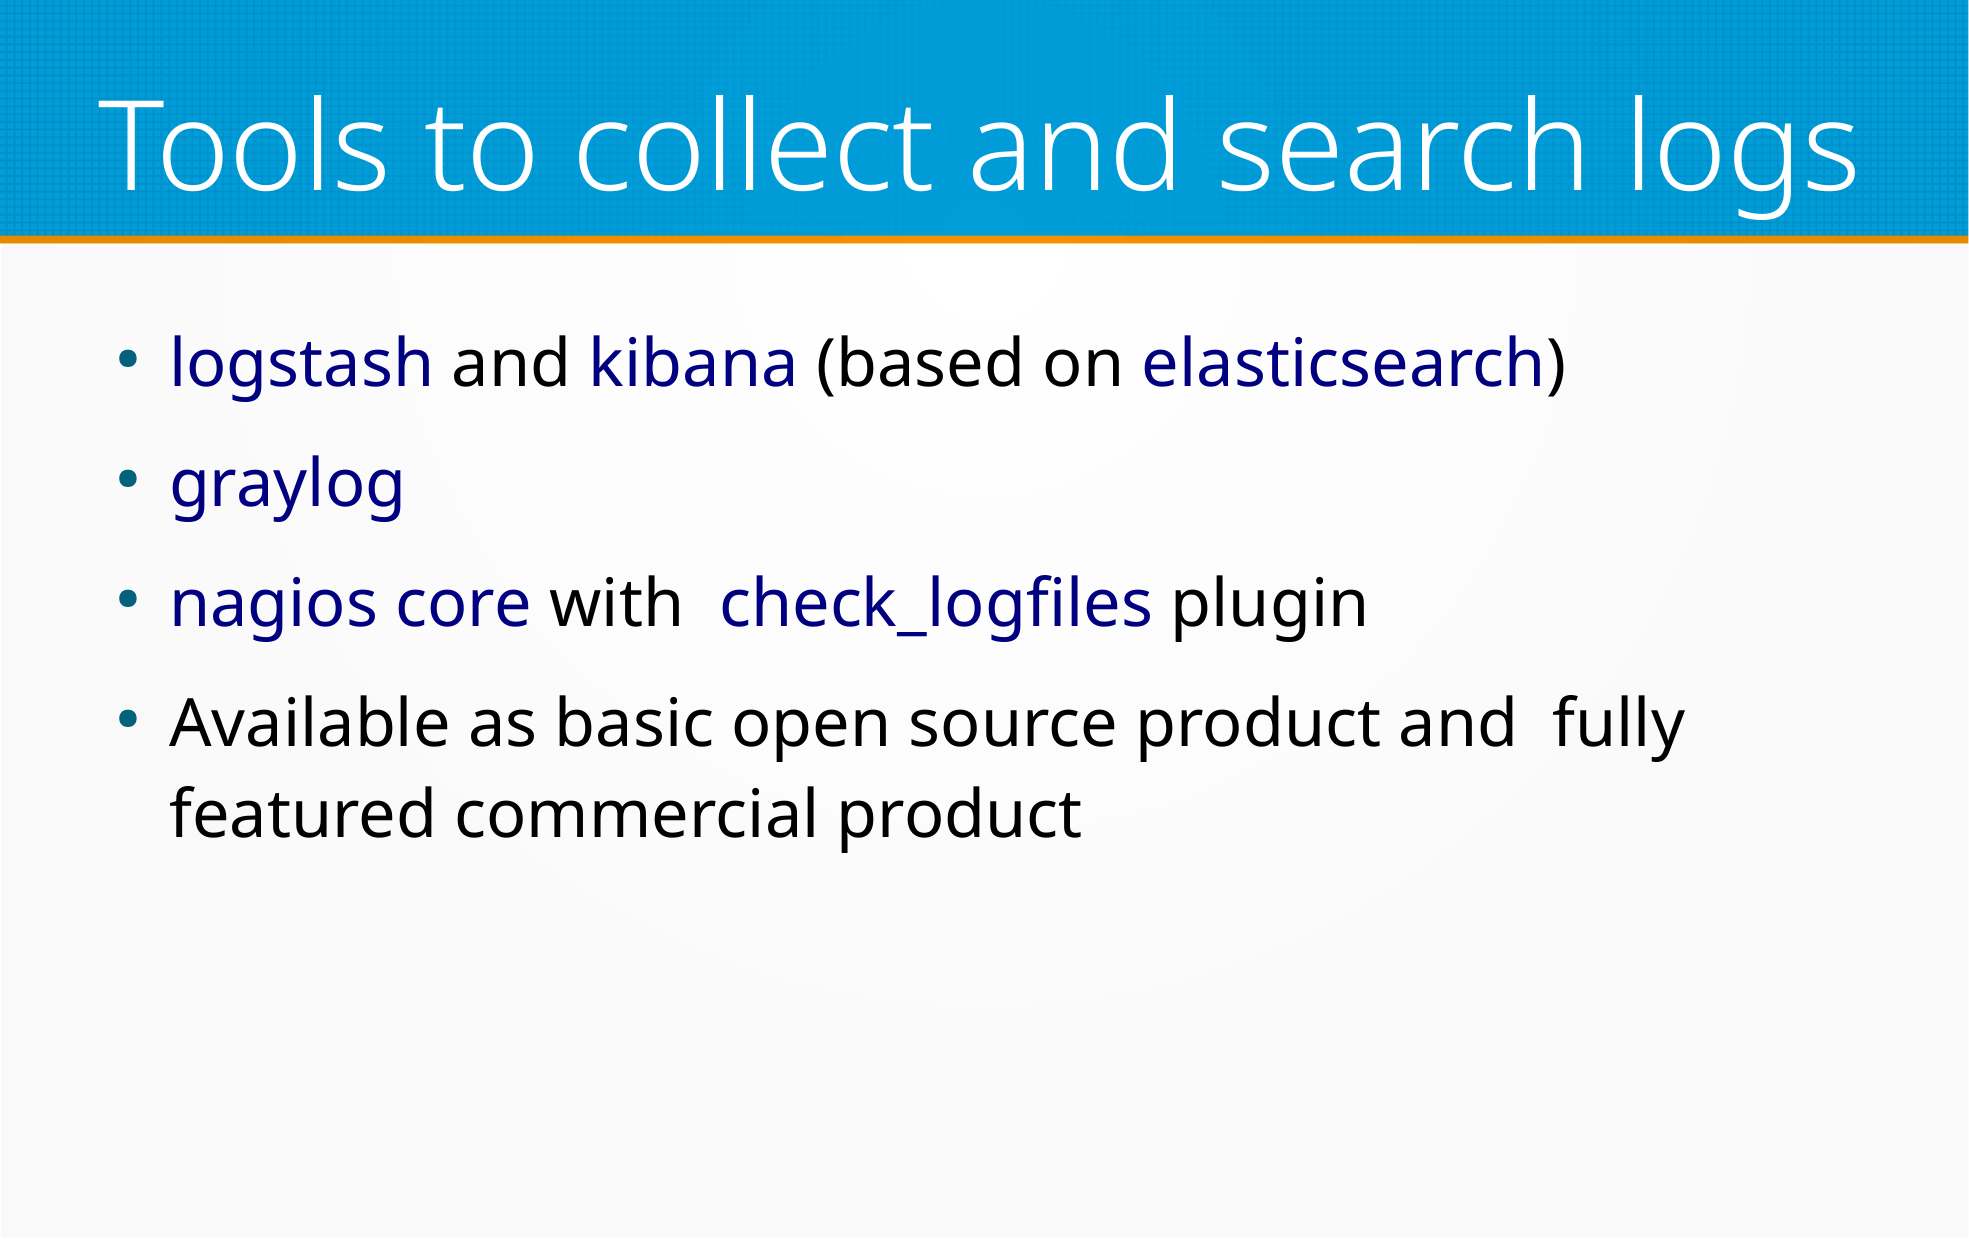

# Tools to collect and search logs
logstash and kibana (based on elasticsearch)
graylog
nagios core with check_logfiles plugin
Available as basic open source product and fully featured commercial product